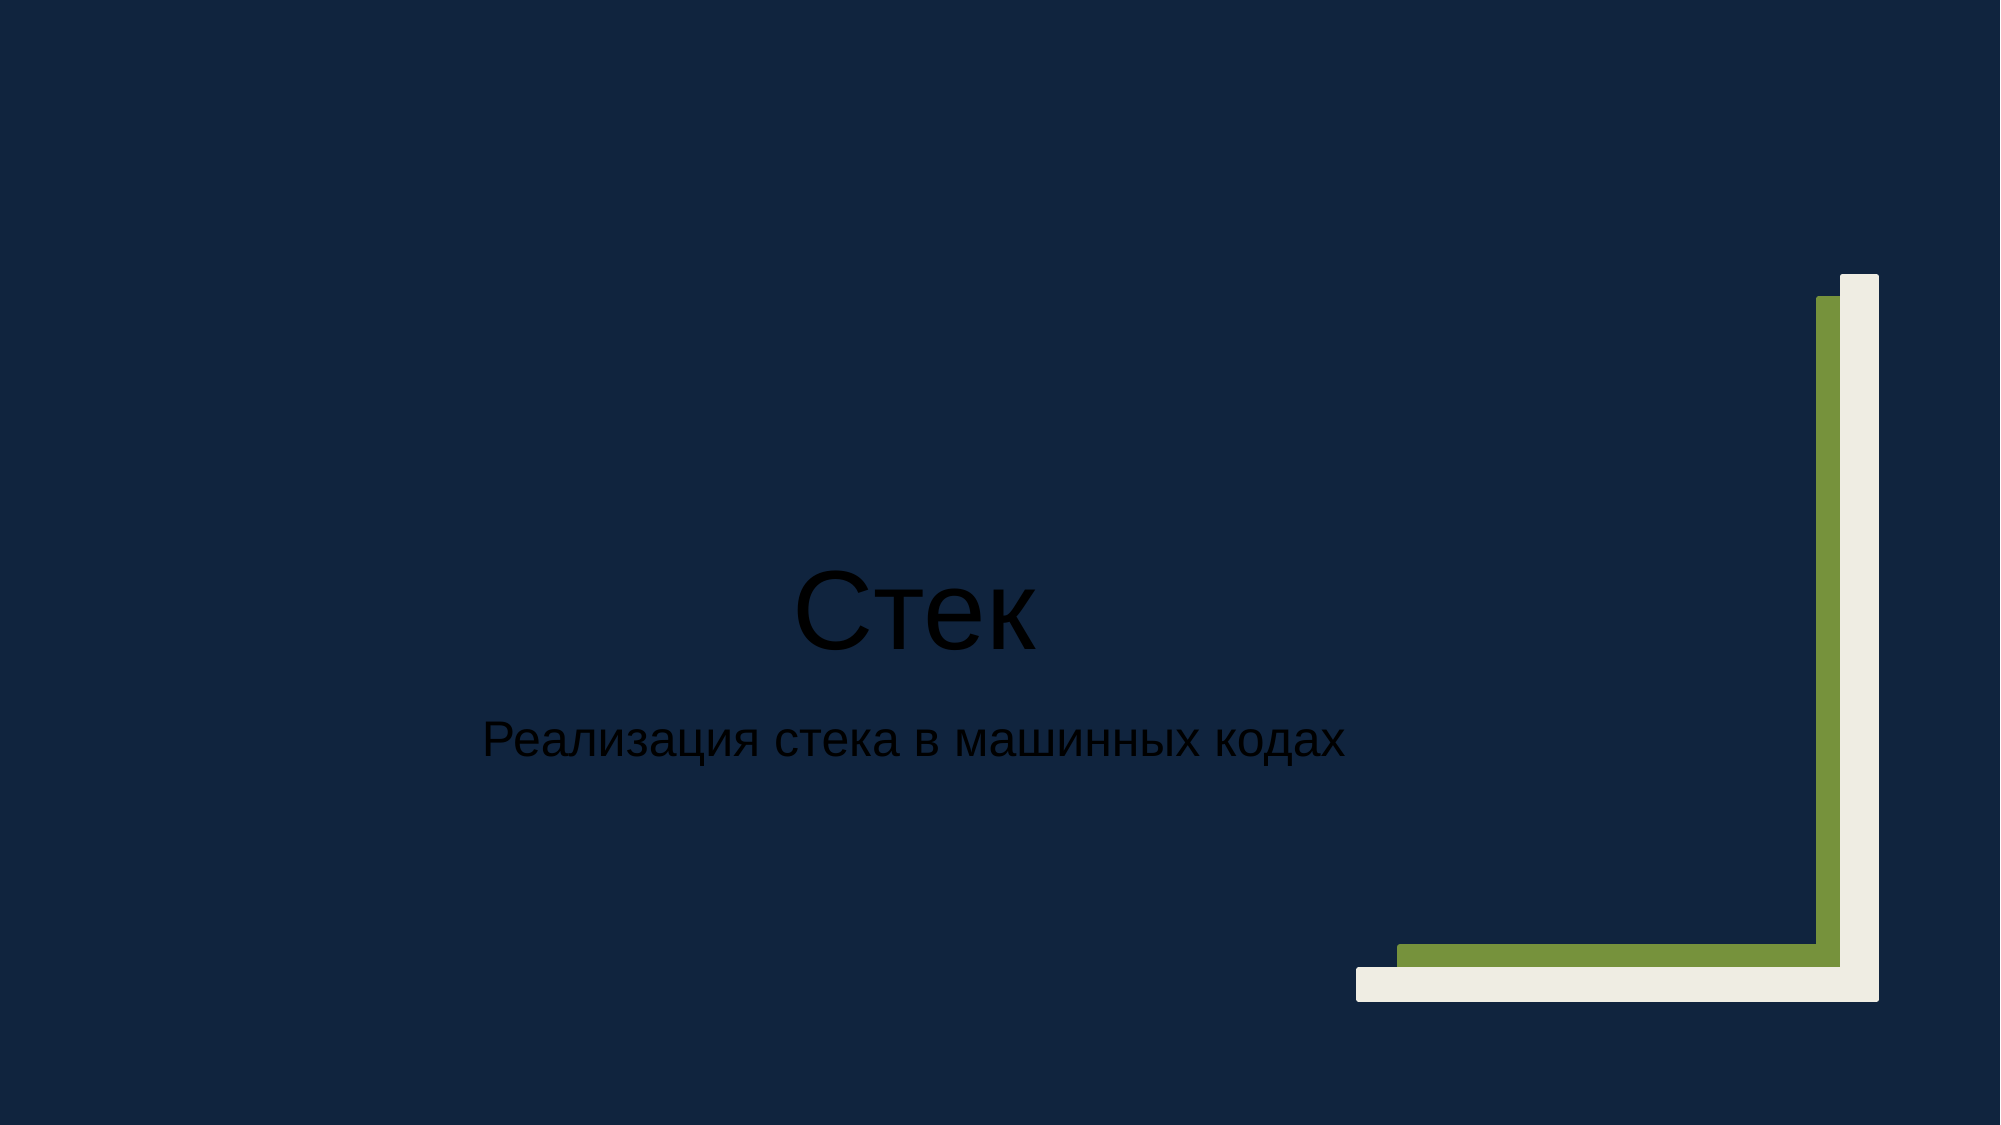

# Стек
Реализация стека в машинных кодах